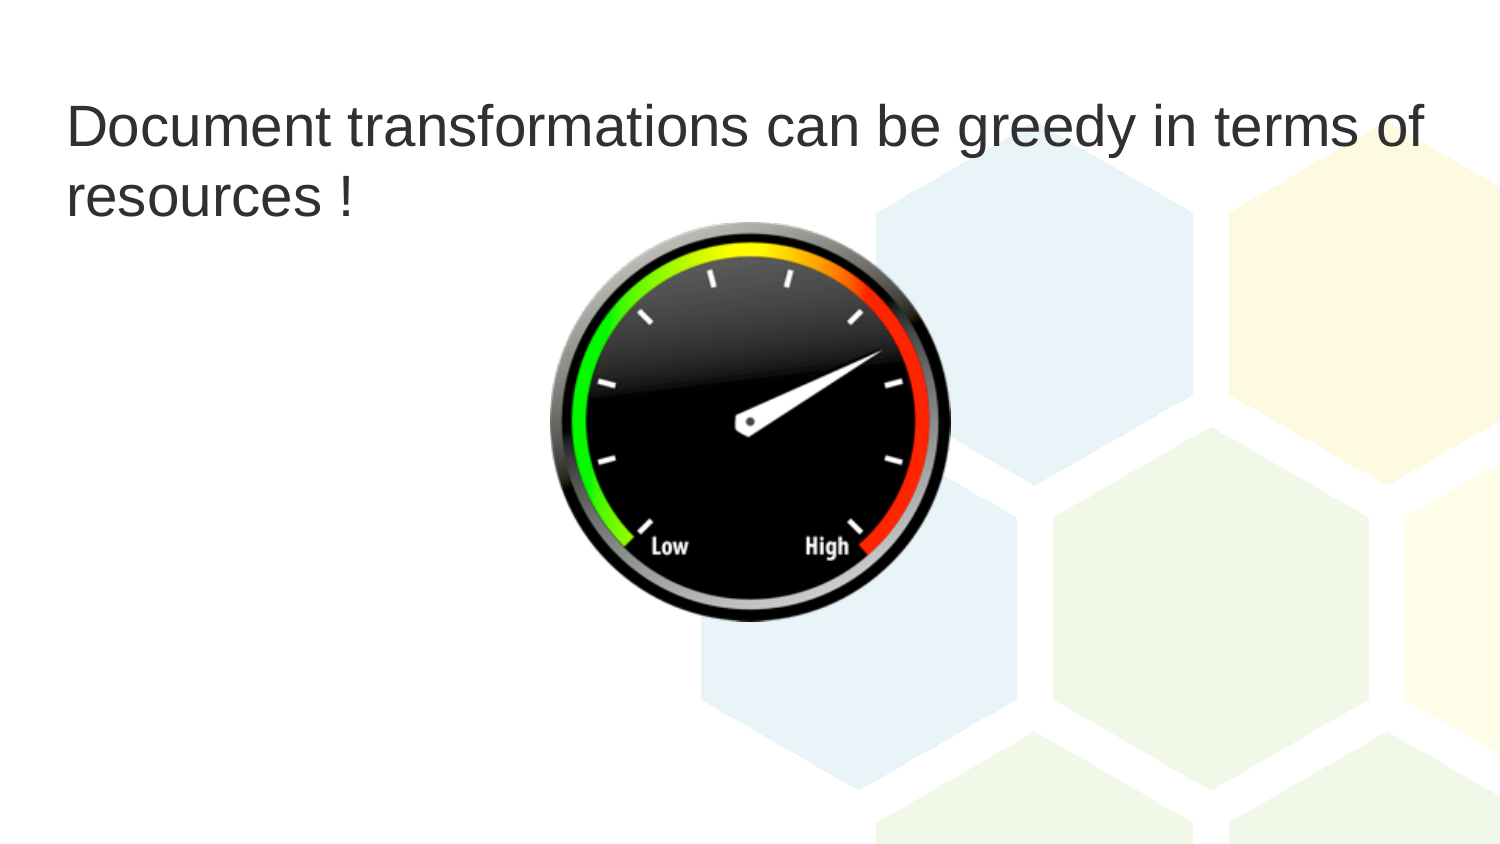

# Document transformations can be greedy in terms of resources !